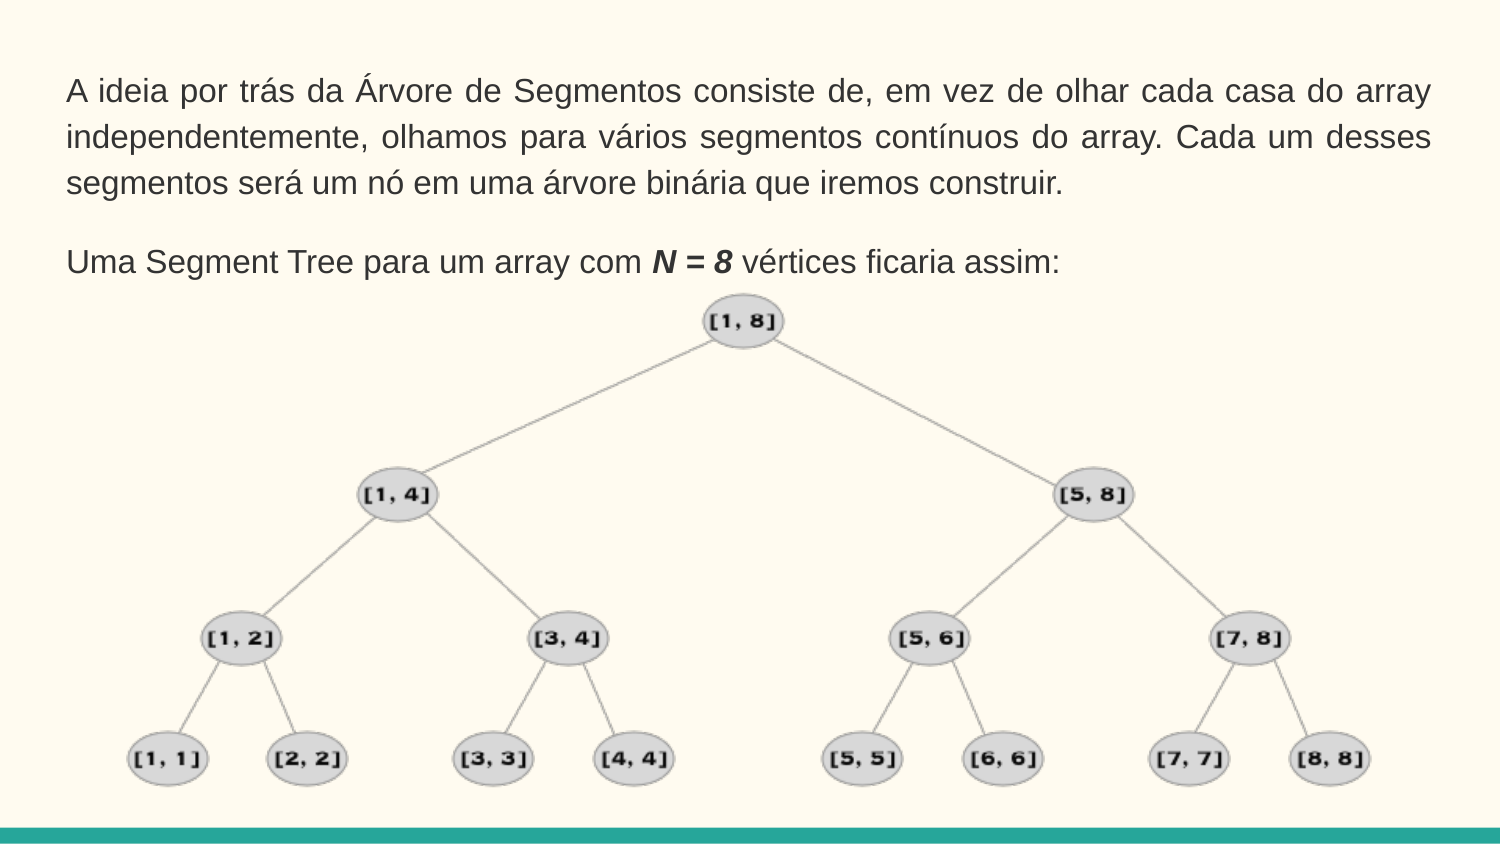

# A ideia por trás da Árvore de Segmentos consiste de, em vez de olhar cada casa do array independentemente, olhamos para vários segmentos contínuos do array. Cada um desses segmentos será um nó em uma árvore binária que iremos construir.
Uma Segment Tree para um array com N = 8 vértices ficaria assim: